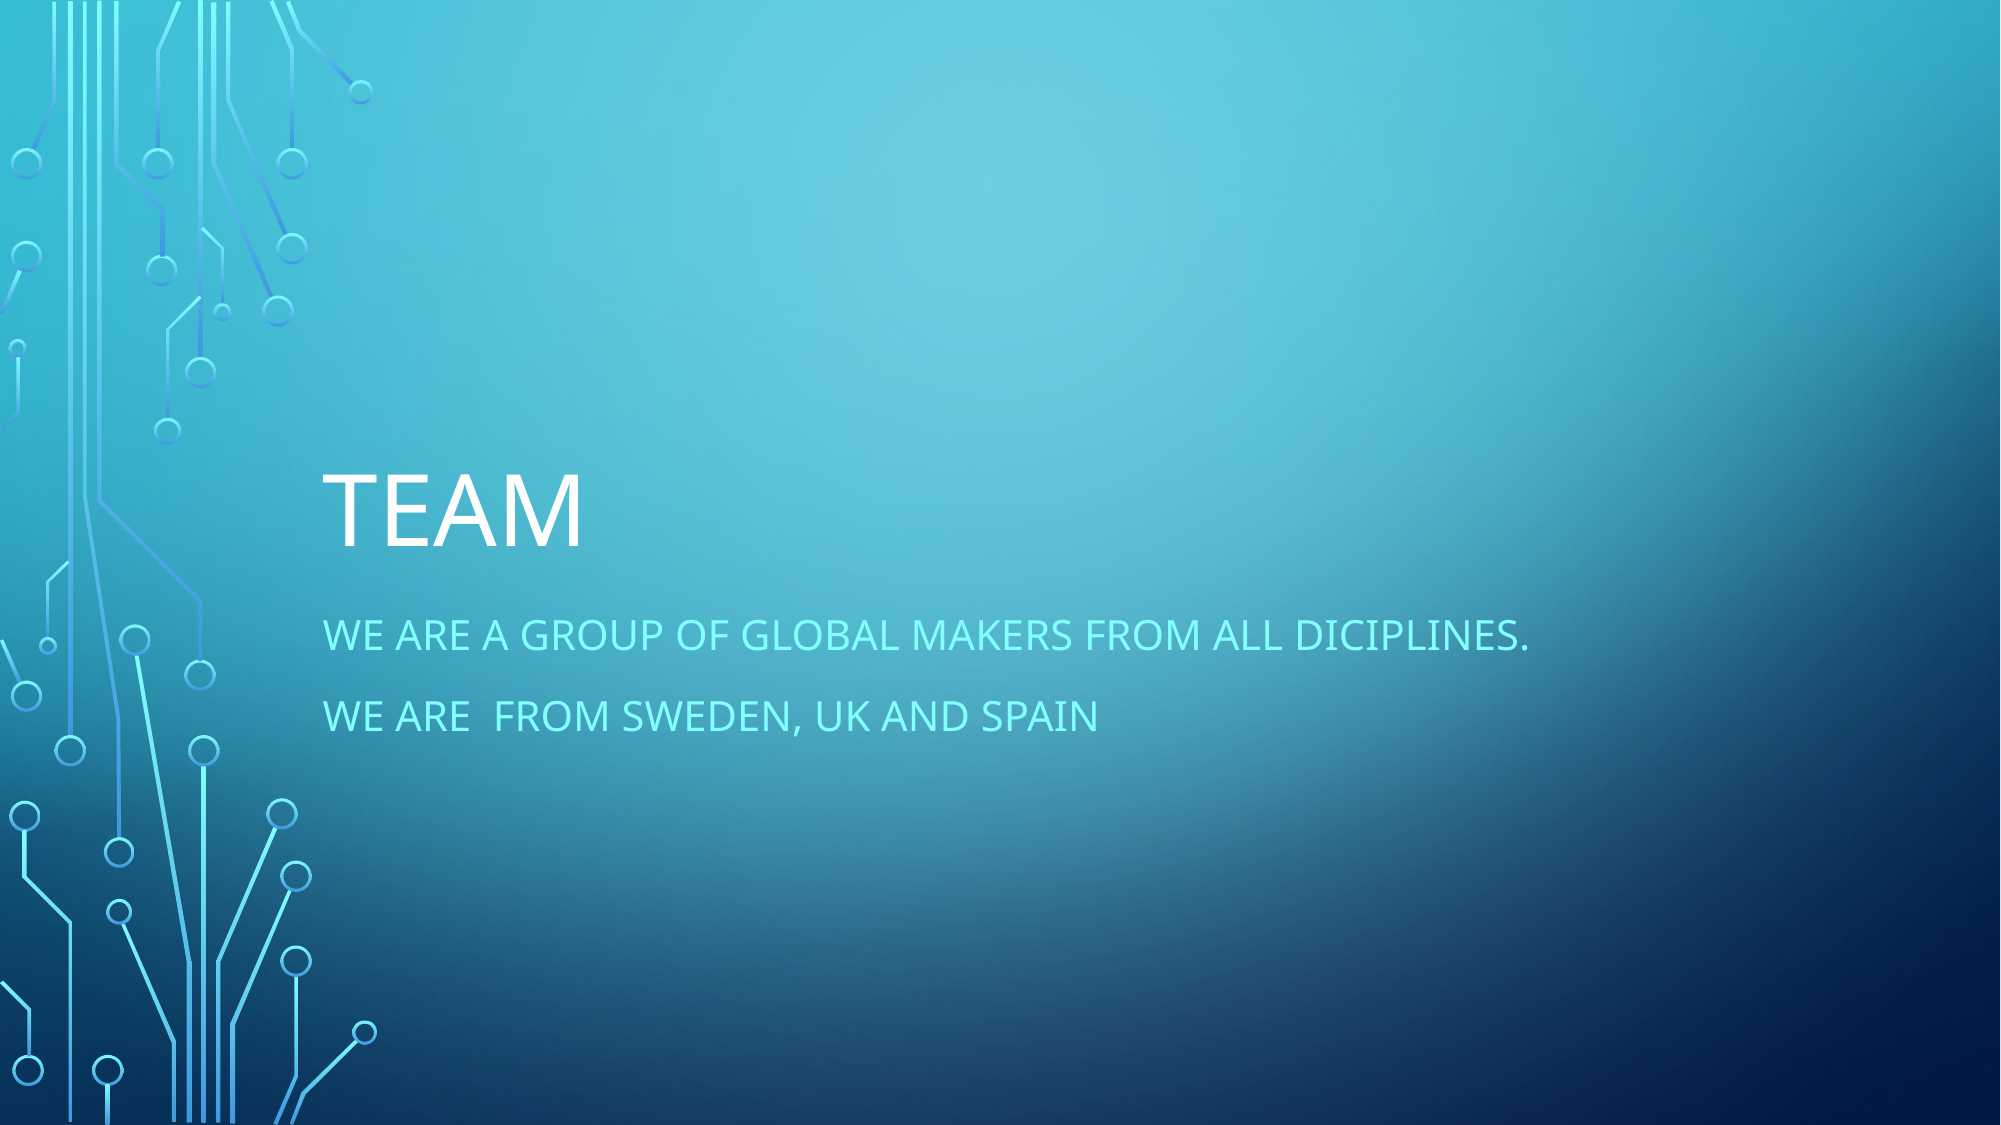

# Team
We are a group of global makers from all diciplINes.
We are from sweden, UK and Spain